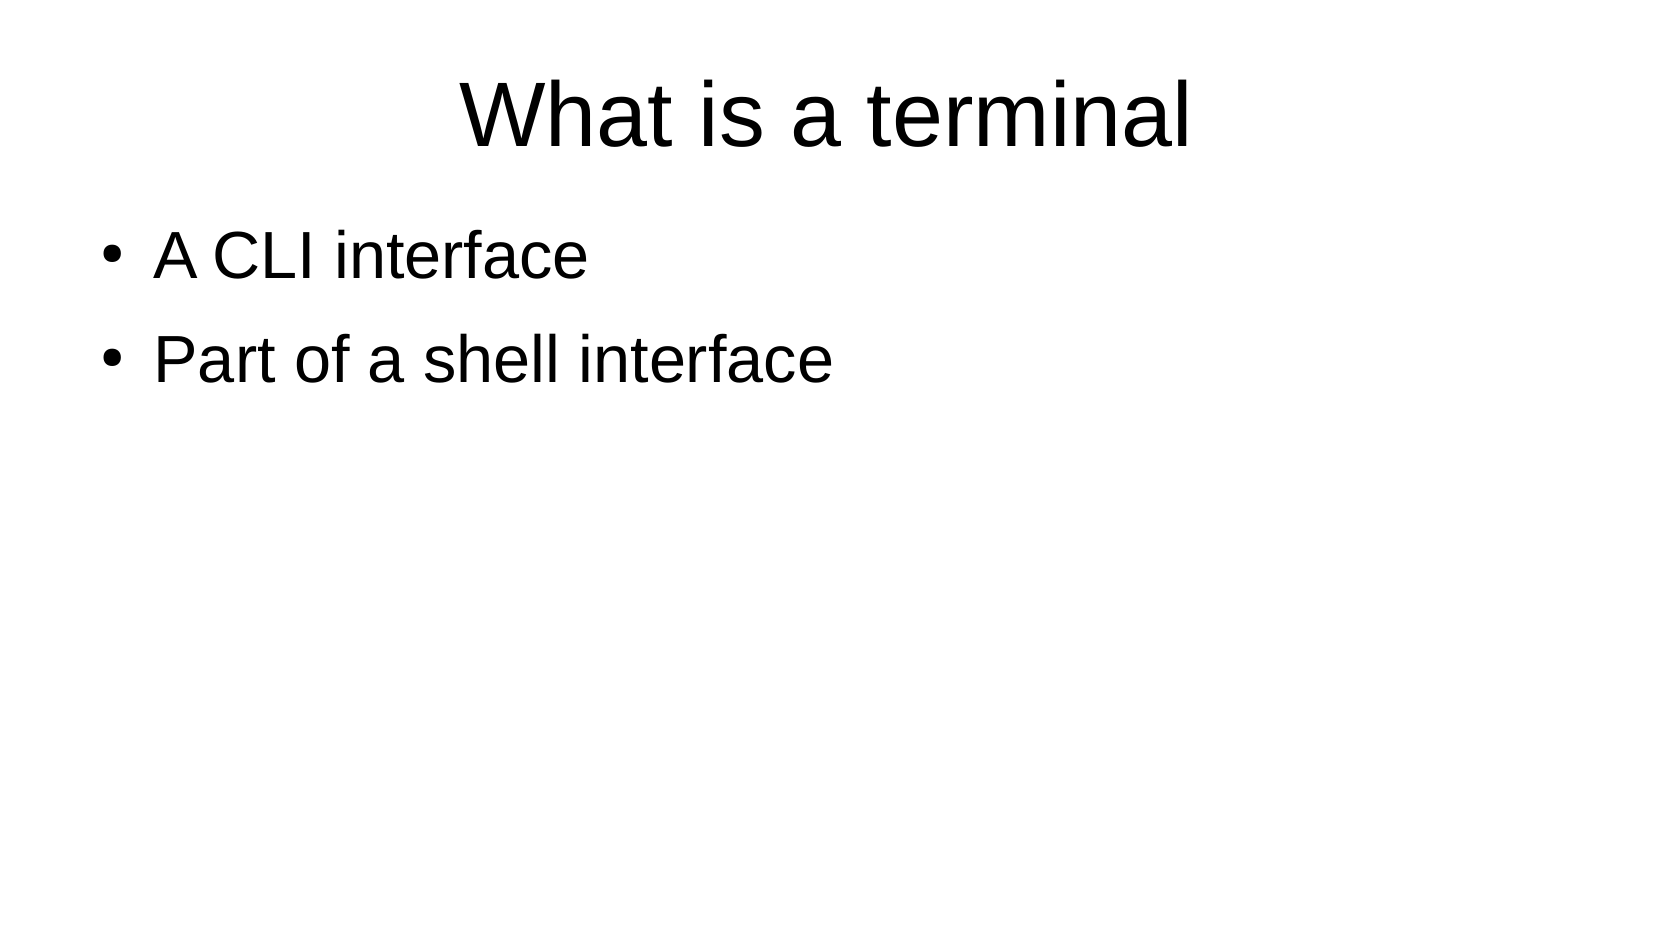

# What is a terminal
A CLI interface
Part of a shell interface